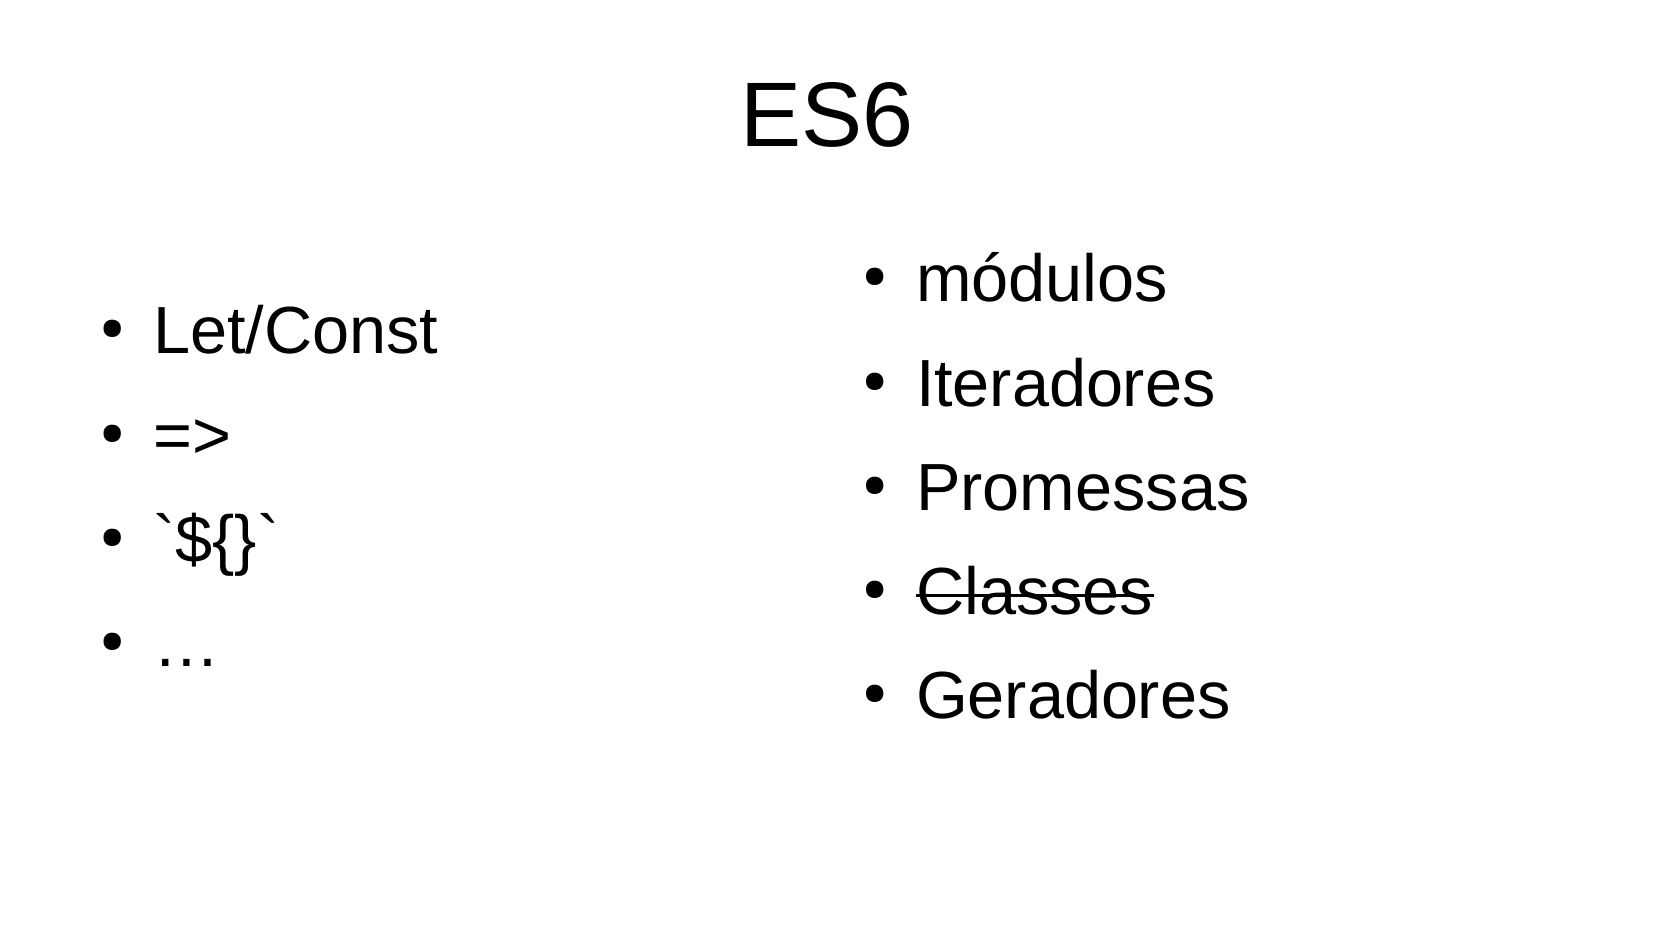

# ES6
Let/Const
=>
`${}`
…
módulos
Iteradores
Promessas
Classes
Geradores